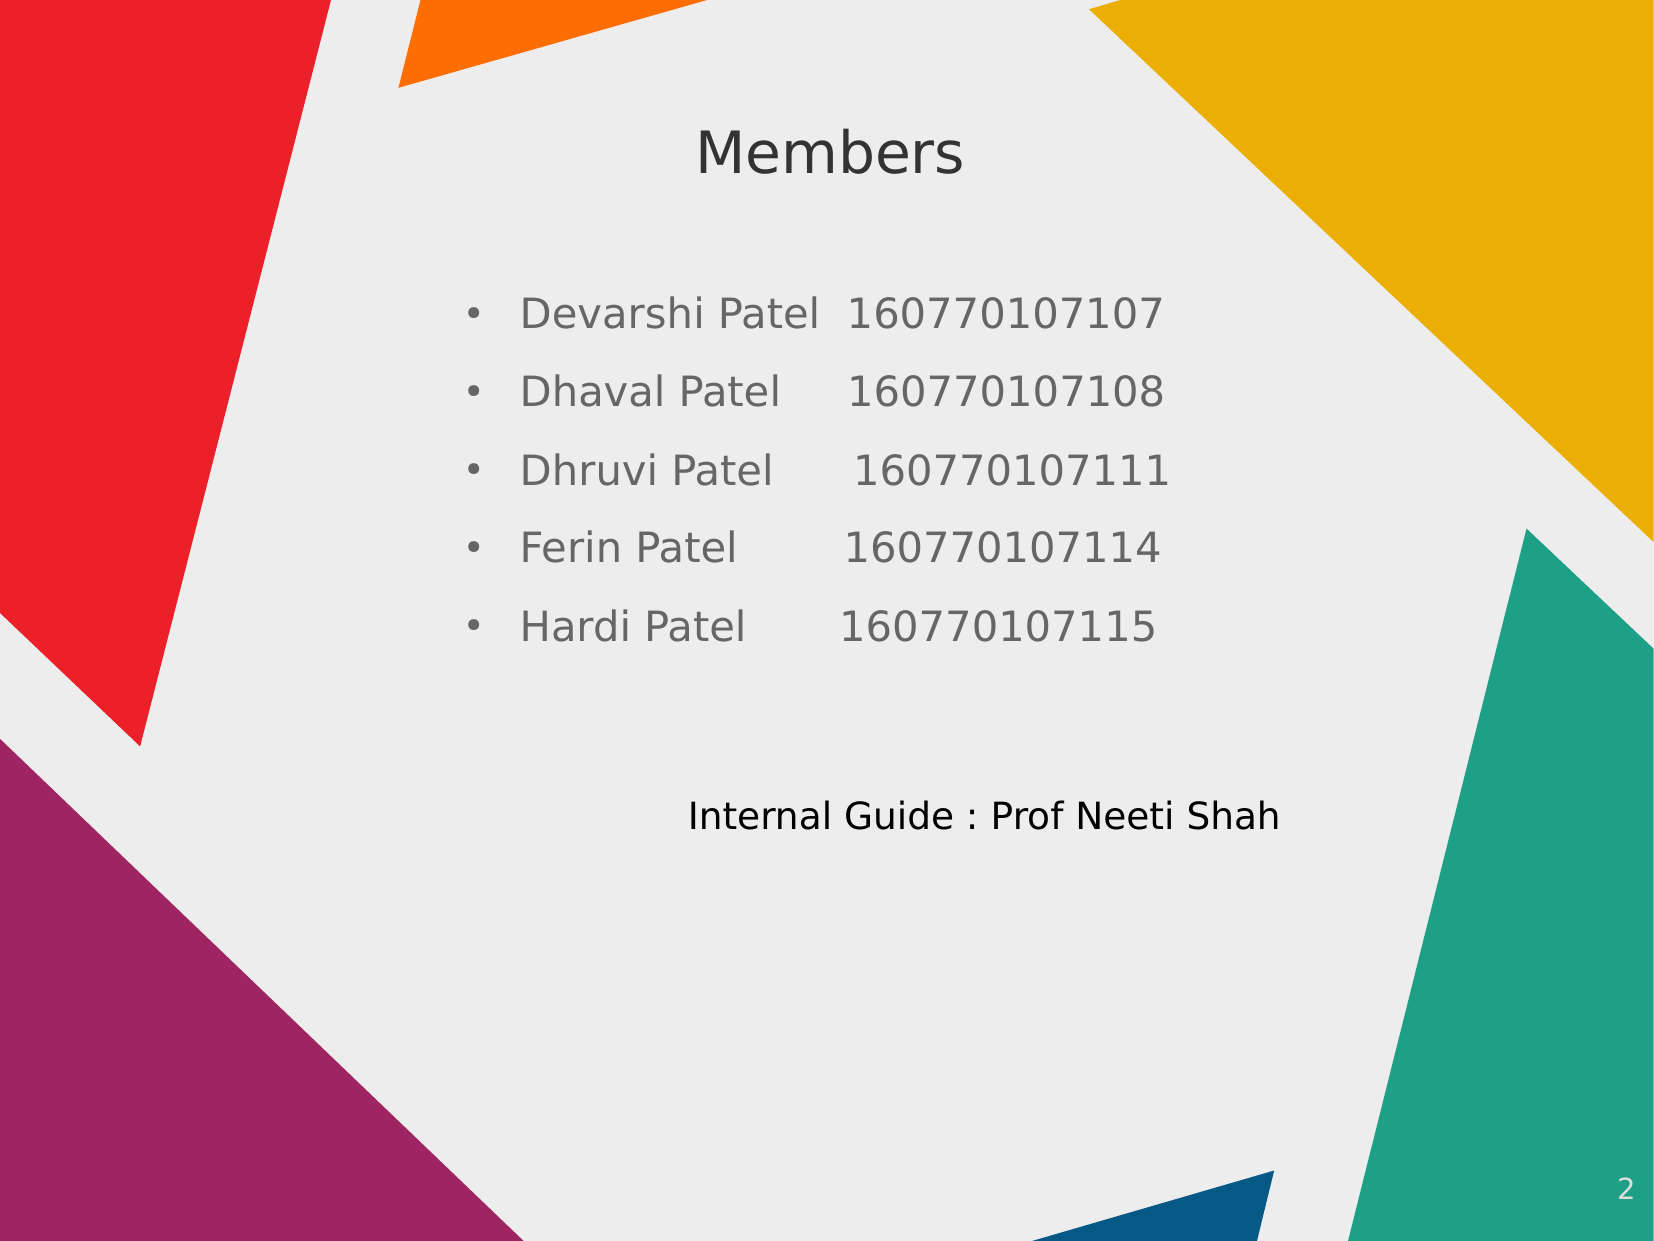

# Members
Devarshi Patel 160770107107
Dhaval Patel 160770107108
Dhruvi Patel 160770107111
Ferin Patel 160770107114
Hardi Patel 160770107115
Internal Guide : Prof Neeti Shah
2